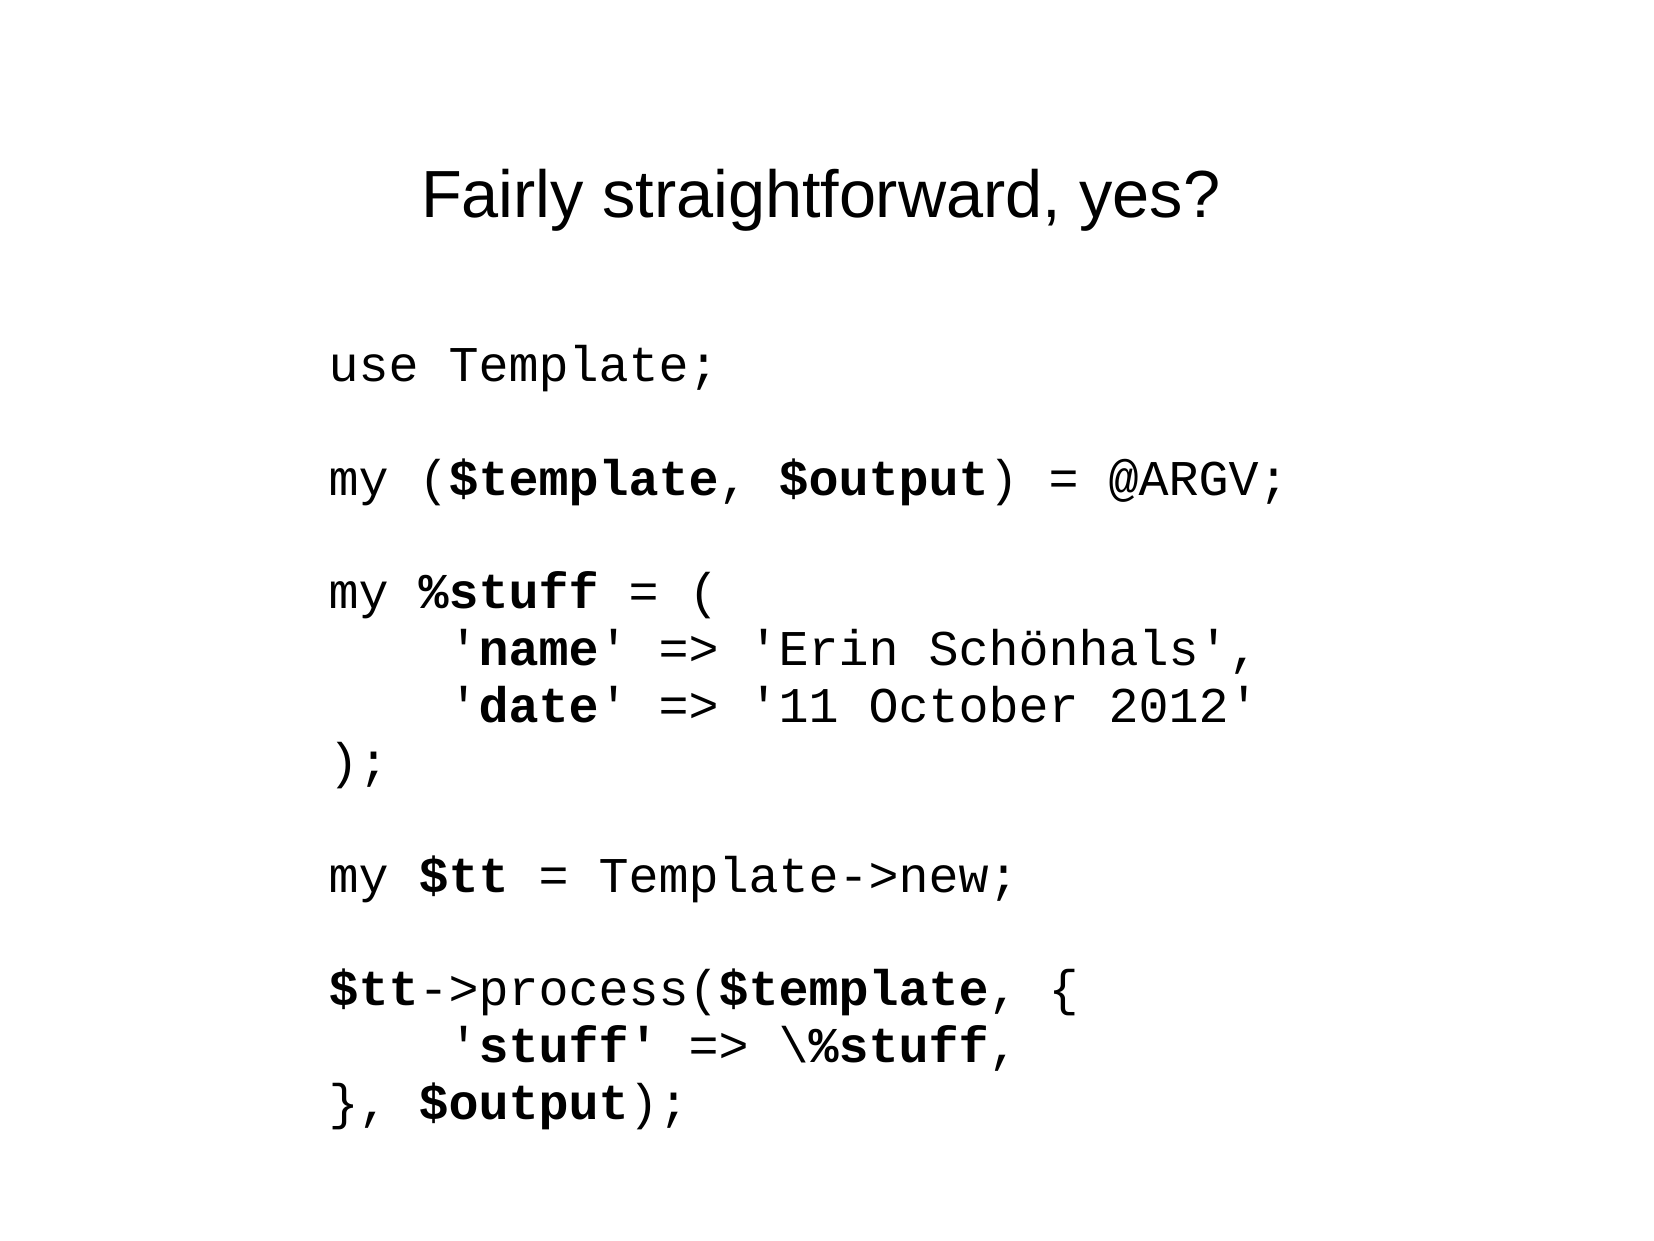

Fairly straightforward, yes?
use Template;
my ($template, $output) = @ARGV;
my %stuff = (
 'name' => 'Erin Schönhals',
 'date' => '11 October 2012'
);
my $tt = Template->new;
$tt->process($template, {
 'stuff' => \%stuff,
}, $output);